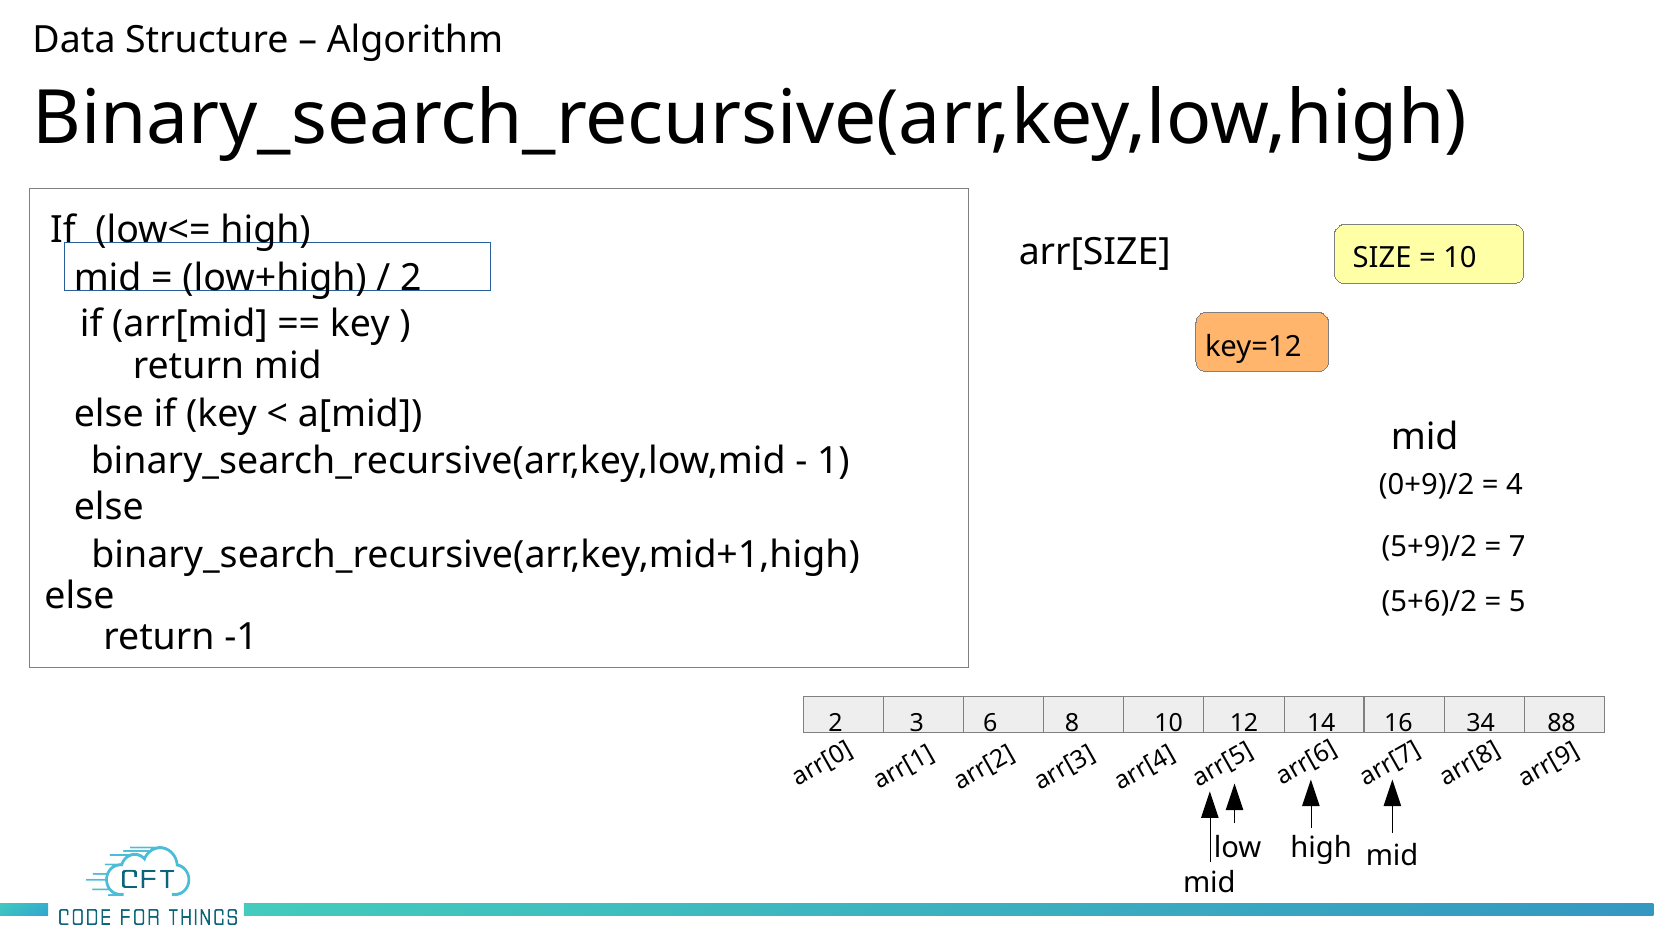

# Data Structure – Algorithm Binary_search_recursive(arr,key,low,high)
If (low<= high)
mid = (low+high) / 2
if (arr[mid] == key )
return mid
else if (key < a[mid])
binary_search_recursive(arr,key,low,mid - 1)
else
binary_search_recursive(arr,key,mid+1,high)
else
return -1
arr[SIZE]
SIZE = 10
key=12
mid
(0+9)/2 = 4
(5+9)/2 = 7
(5+6)/2 = 5
arr[6]
arr[9]
arr[5]
arr[0]
arr[8]
arr[7]
arr[1]
arr[3]
arr[2]
arr[4]
2
3
12
14
34
88
16
6
8
10
high
mid
low
mid